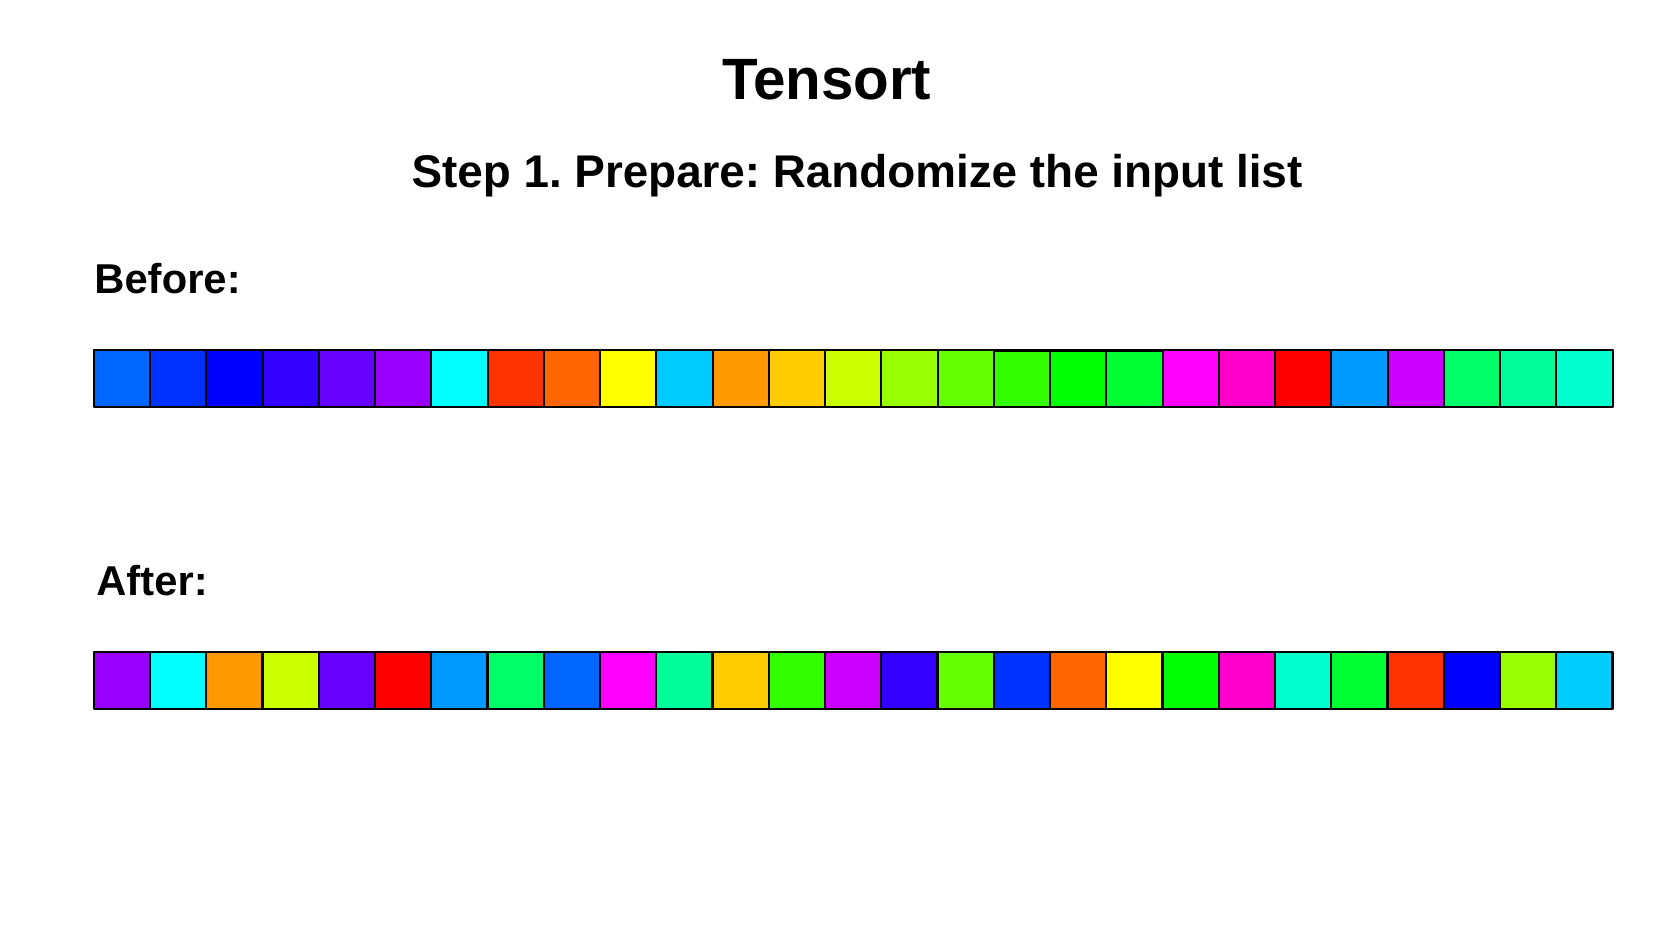

# Tensort
Step 1. Prepare: Randomize the input list
Before:
After: